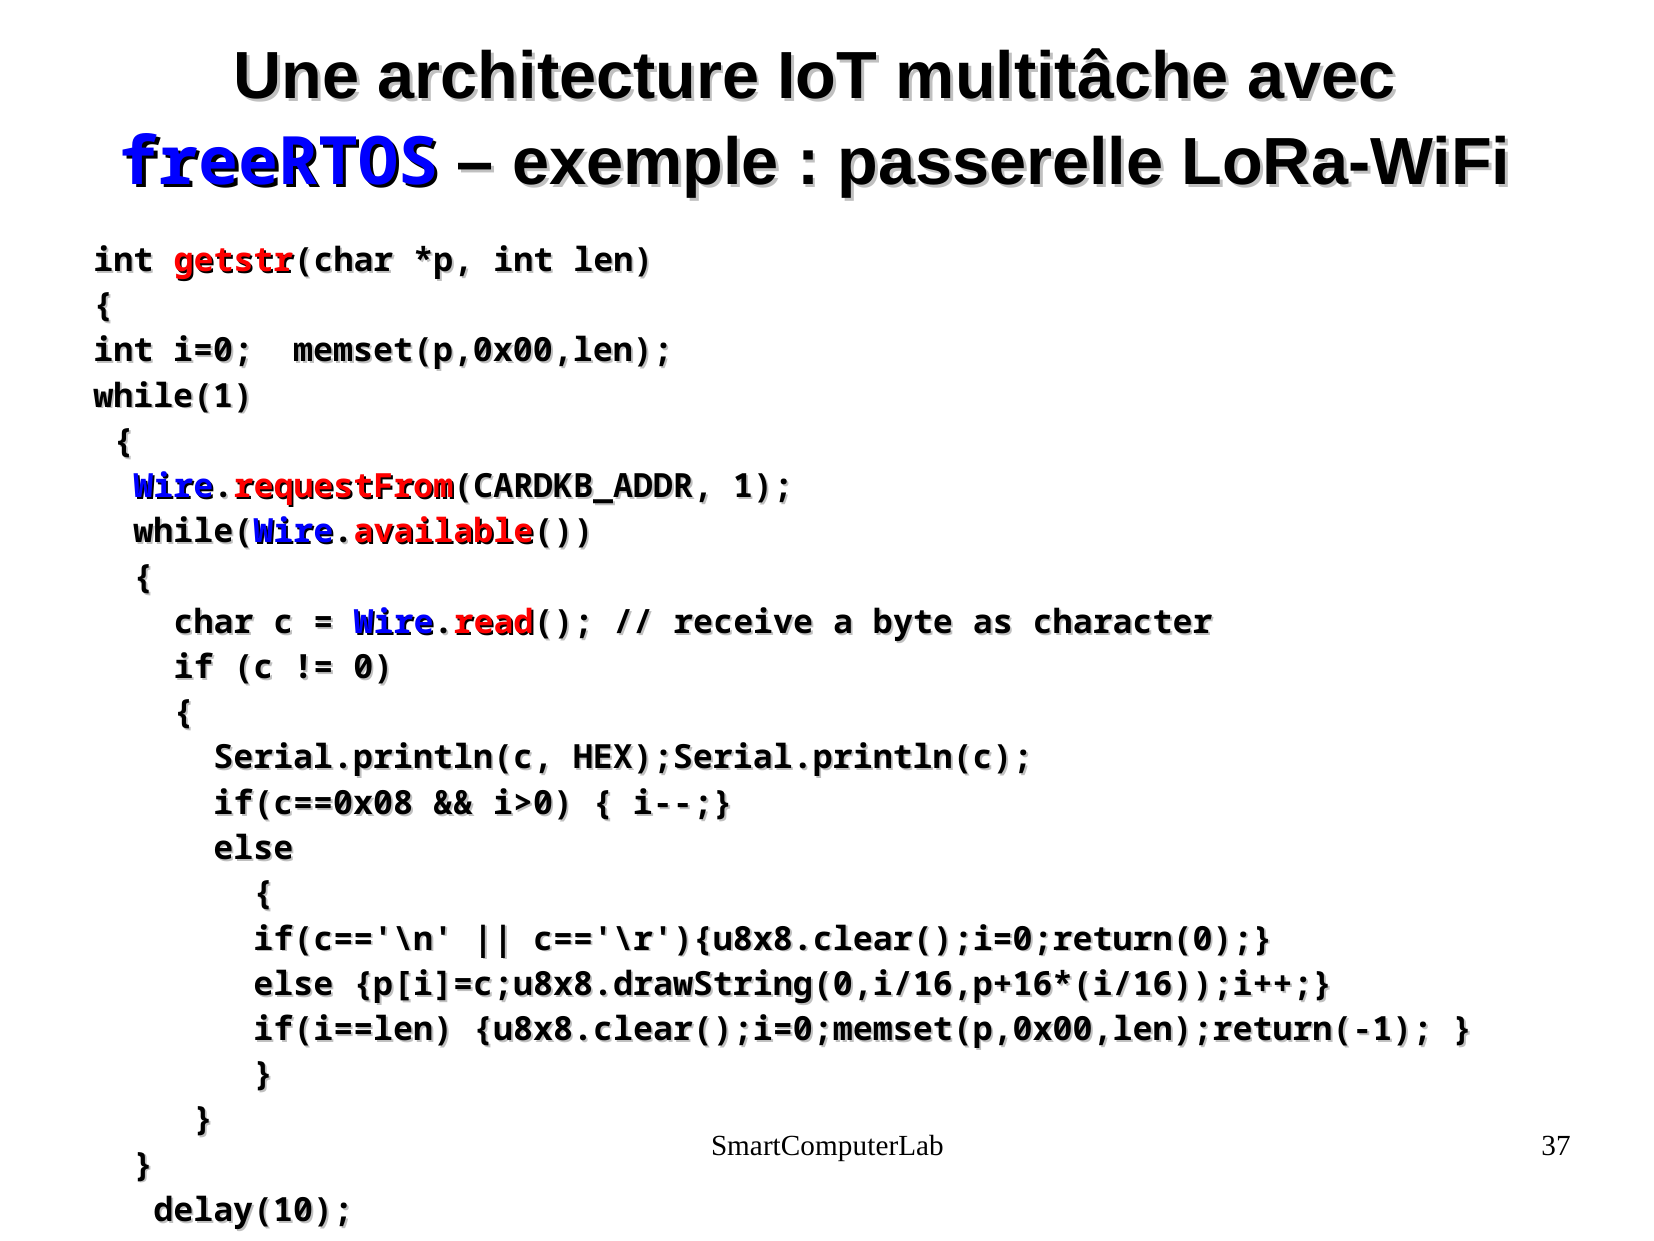

# Une architecture IoT multitâche avec freeRTOS – exemple : passerelle LoRa-WiFi
int getstr(char *p, int len)
{
int i=0; memset(p,0x00,len);
while(1)
 {
 Wire.requestFrom(CARDKB_ADDR, 1);
 while(Wire.available())
 {
 char c = Wire.read(); // receive a byte as character
 if (c != 0)
 {
 Serial.println(c, HEX);Serial.println(c);
 if(c==0x08 && i>0) { i--;}
 else
 {
 if(c=='\n' || c=='\r'){u8x8.clear();i=0;return(0);}
 else {p[i]=c;u8x8.drawString(0,i/16,p+16*(i/16));i++;}
 if(i==len) {u8x8.clear();i=0;memset(p,0x00,len);return(-1); }
 }
 }
 }
 delay(10);
 }
}
SmartComputerLab
37